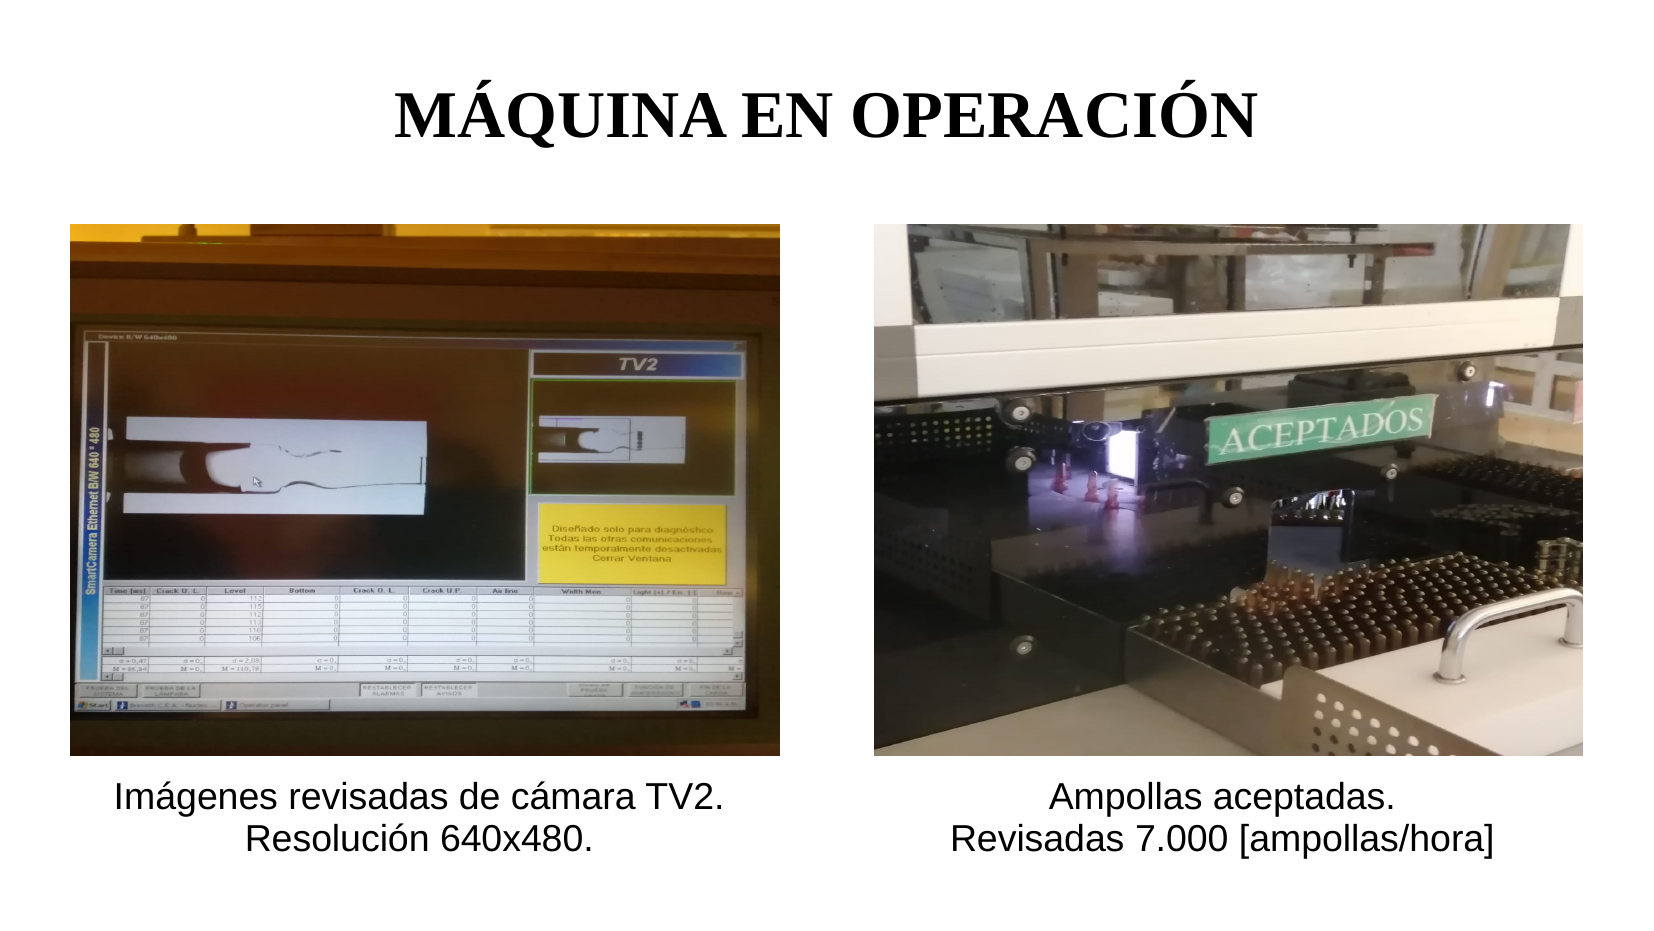

# MÁQUINA EN OPERACIÓN
Ampollas aceptadas.
Revisadas 7.000 [ampollas/hora]
Imágenes revisadas de cámara TV2. Resolución 640x480.